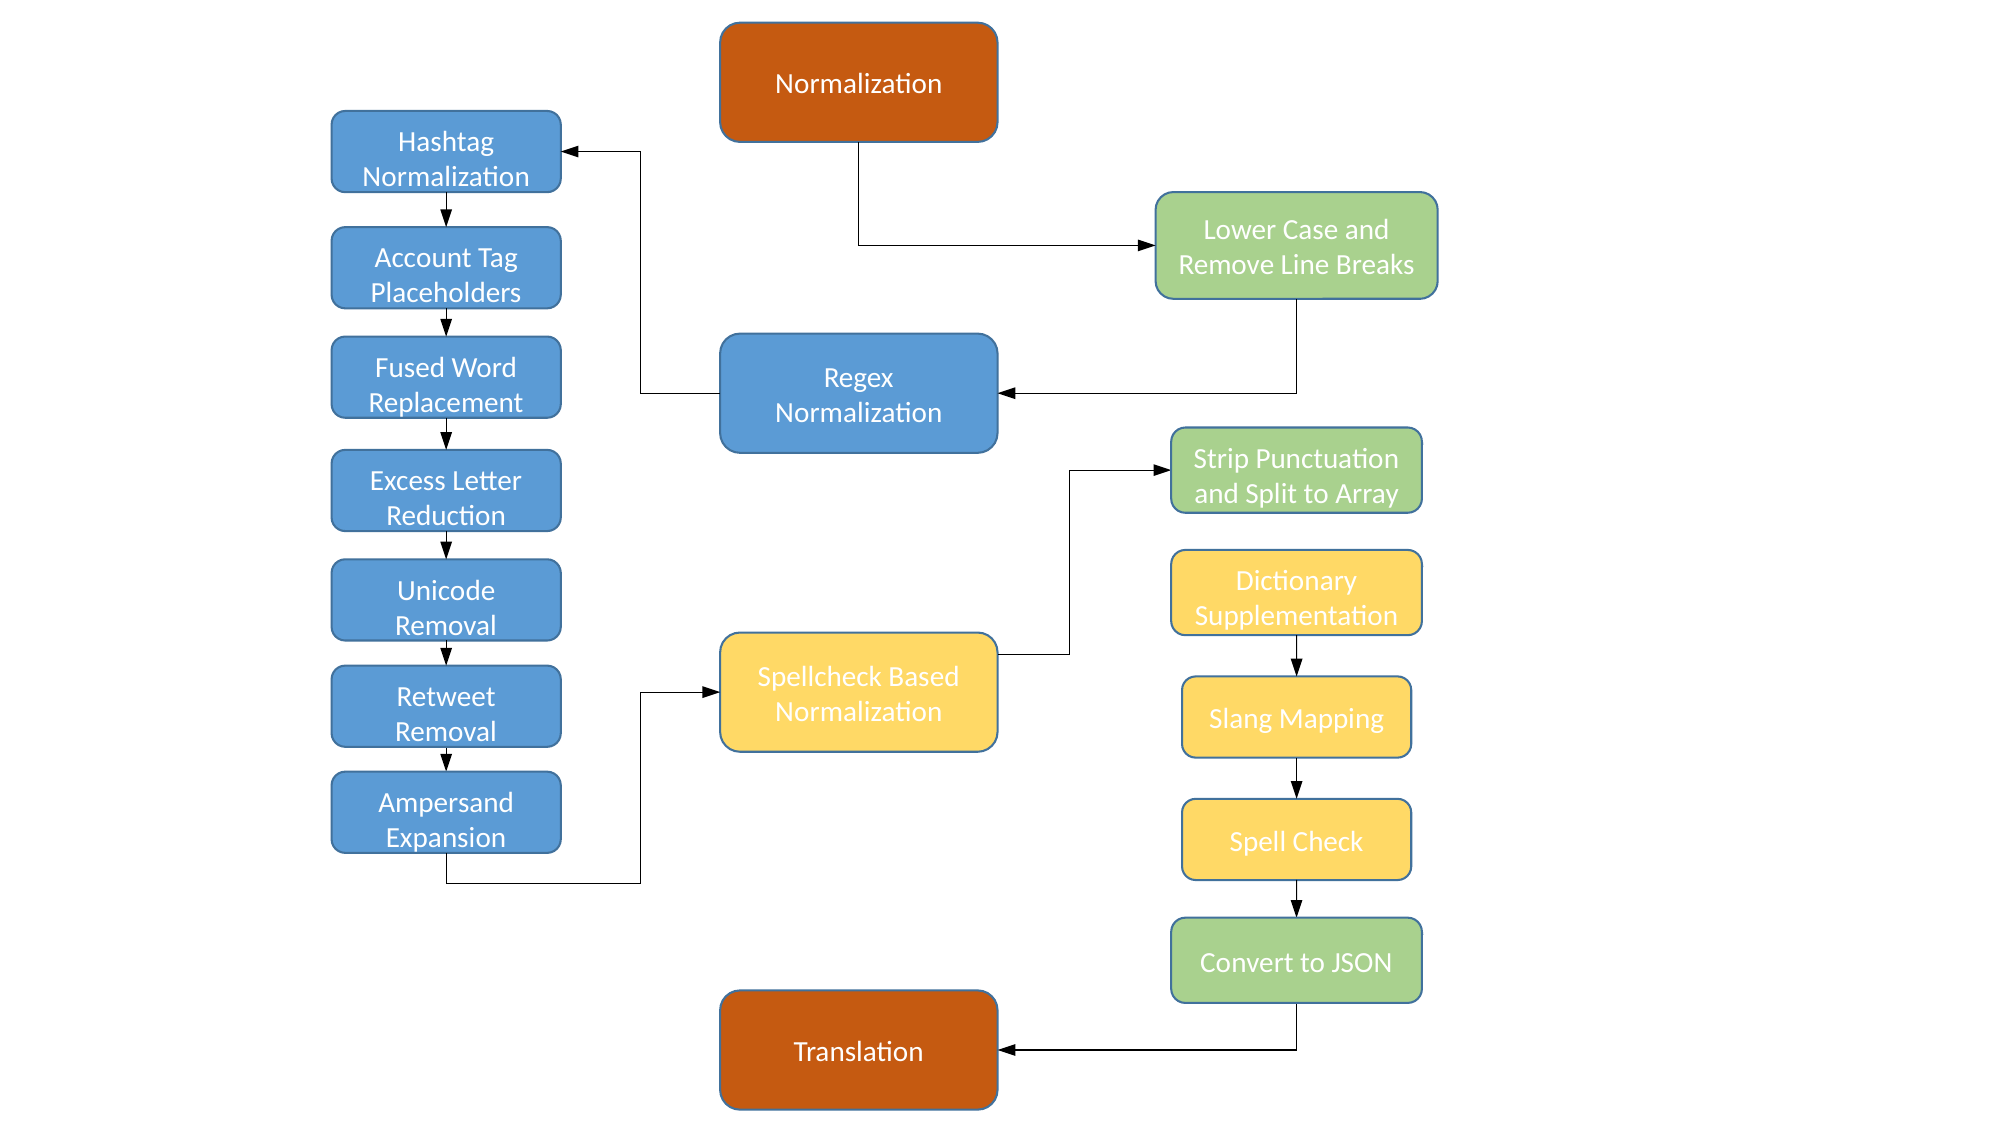

Normalization
Hashtag Normalization
Lower Case and Remove Line Breaks
Account Tag Placeholders
Regex Normalization
Fused Word Replacement
Strip Punctuation and Split to Array
Excess Letter Reduction
Dictionary Supplementation
Unicode Removal
Spellcheck Based Normalization
Retweet Removal
Slang Mapping
Ampersand Expansion
Spell Check
Convert to JSON
Translation